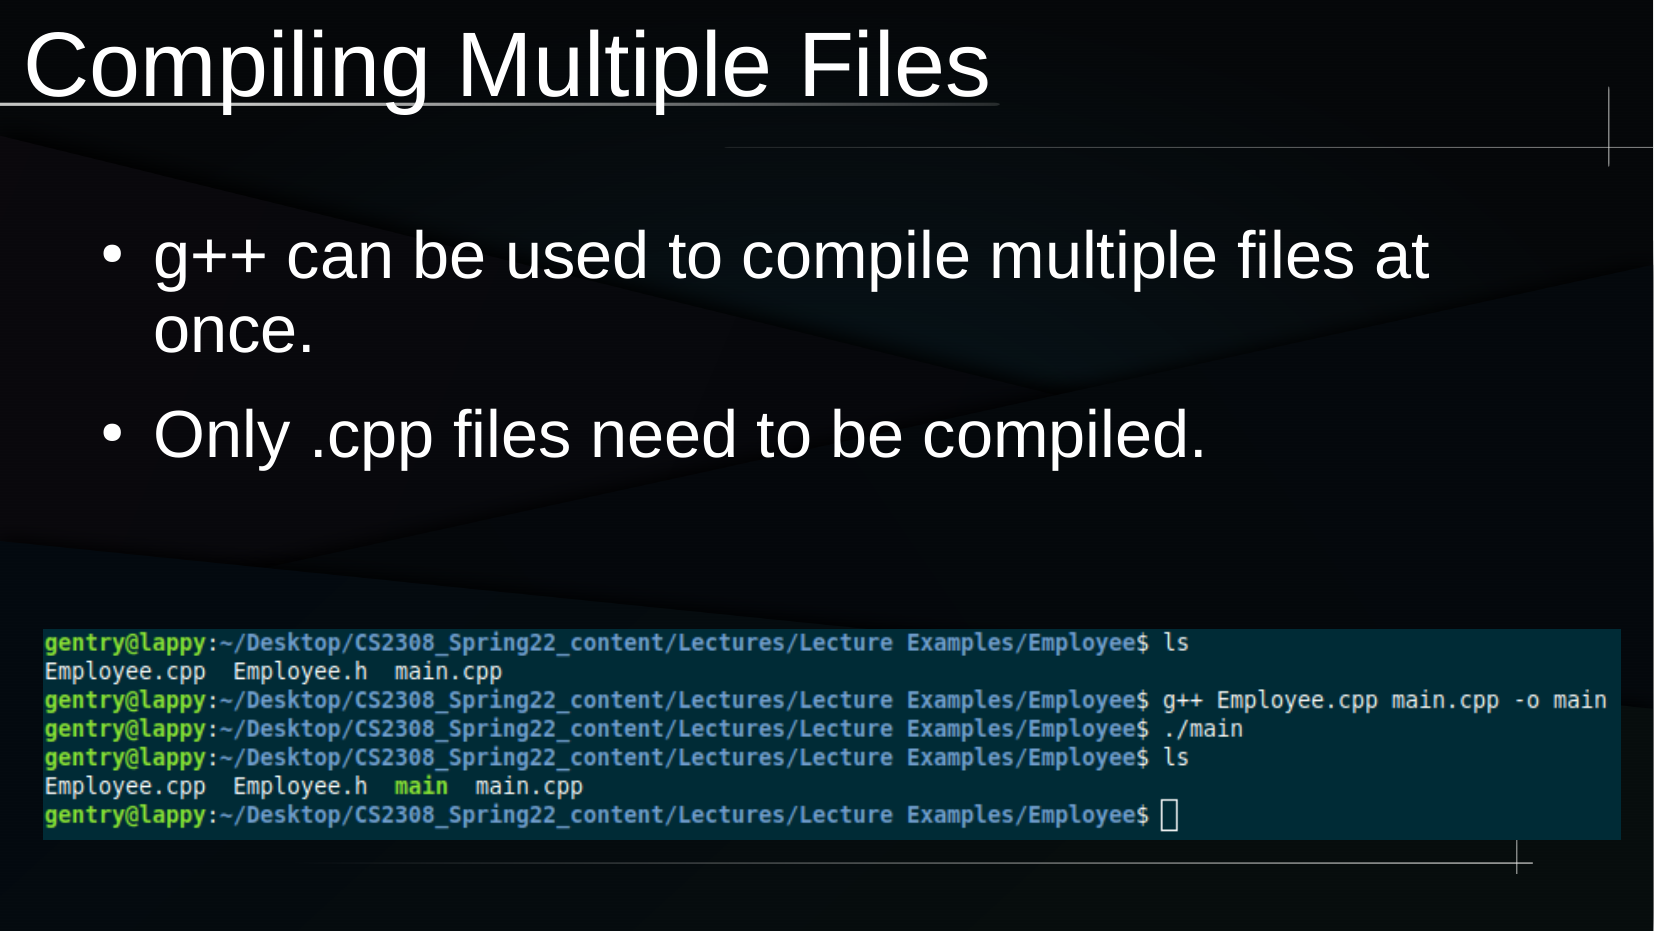

# Compiling Multiple Files
g++ can be used to compile multiple files at once.
Only .cpp files need to be compiled.